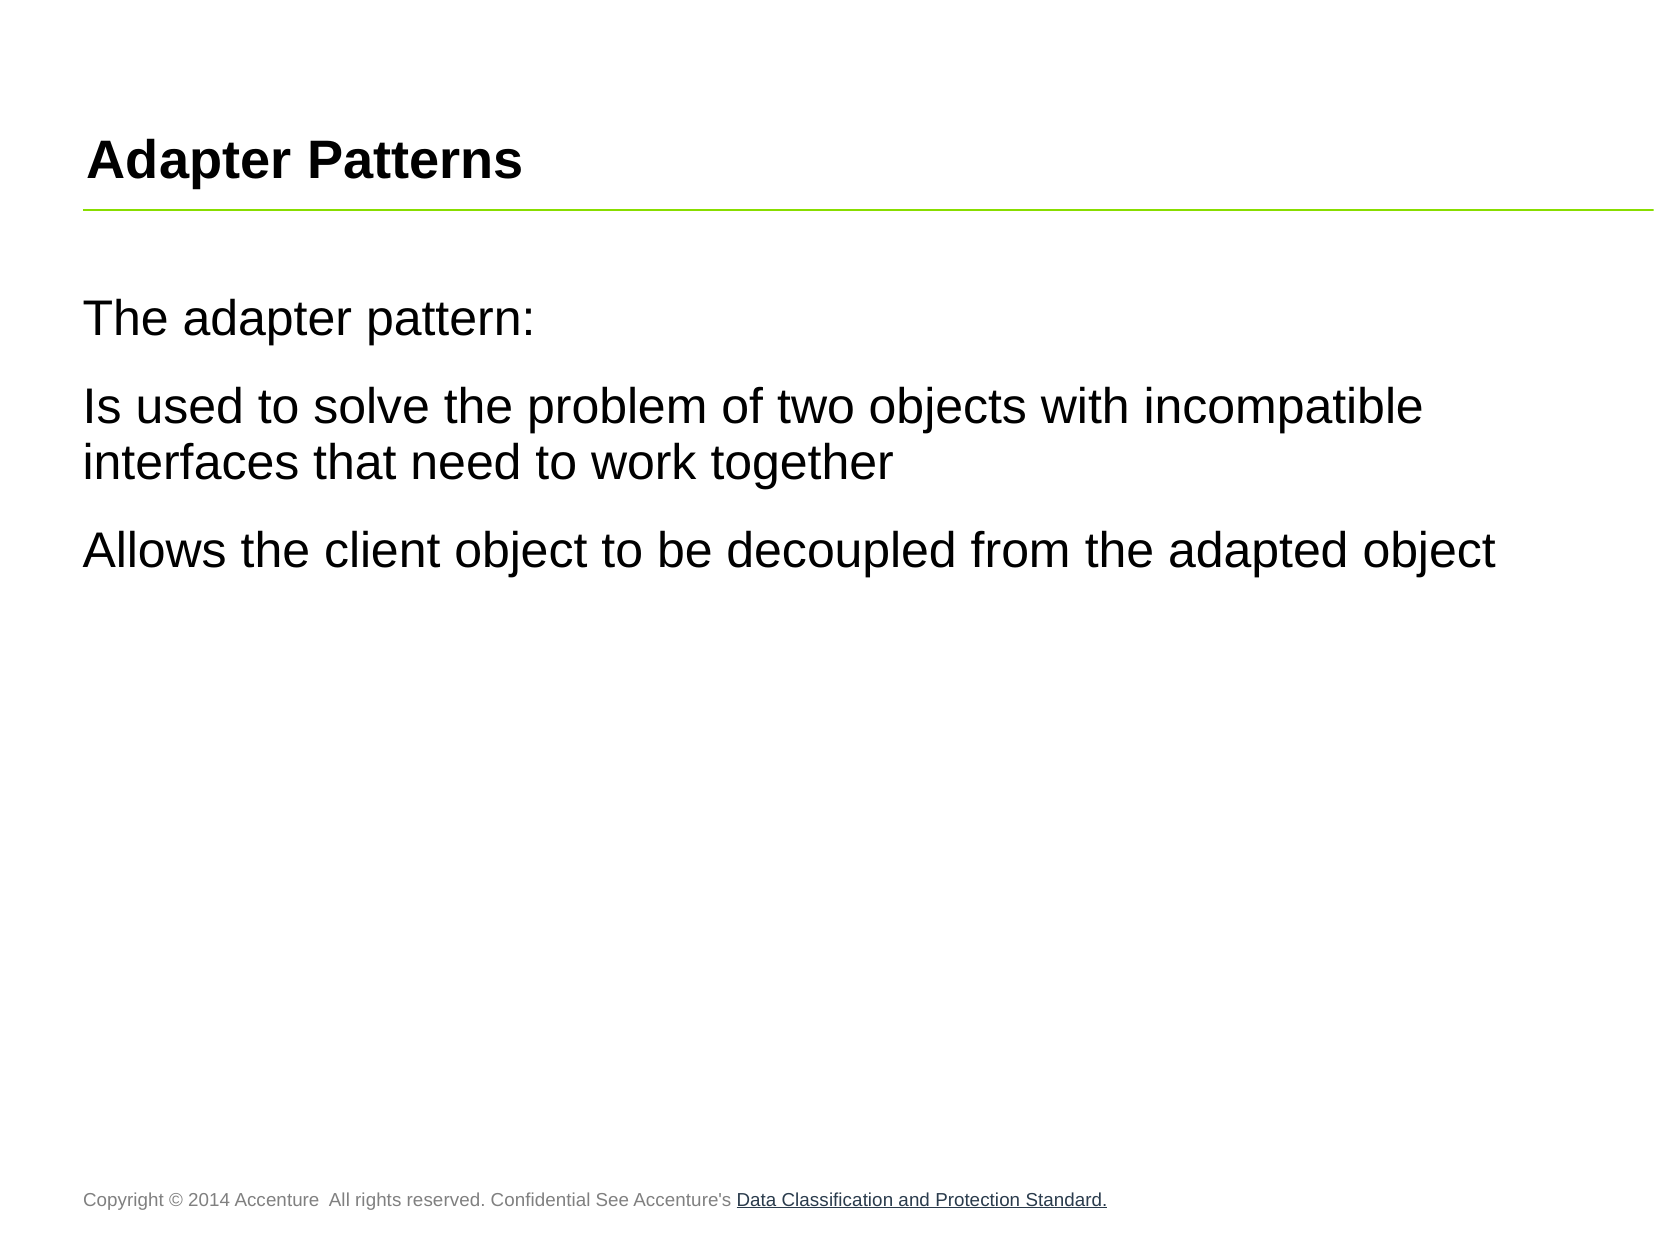

# Adapter Patterns
The adapter pattern:
Is used to solve the problem of two objects with incompatible interfaces that need to work together
Allows the client object to be decoupled from the adapted object